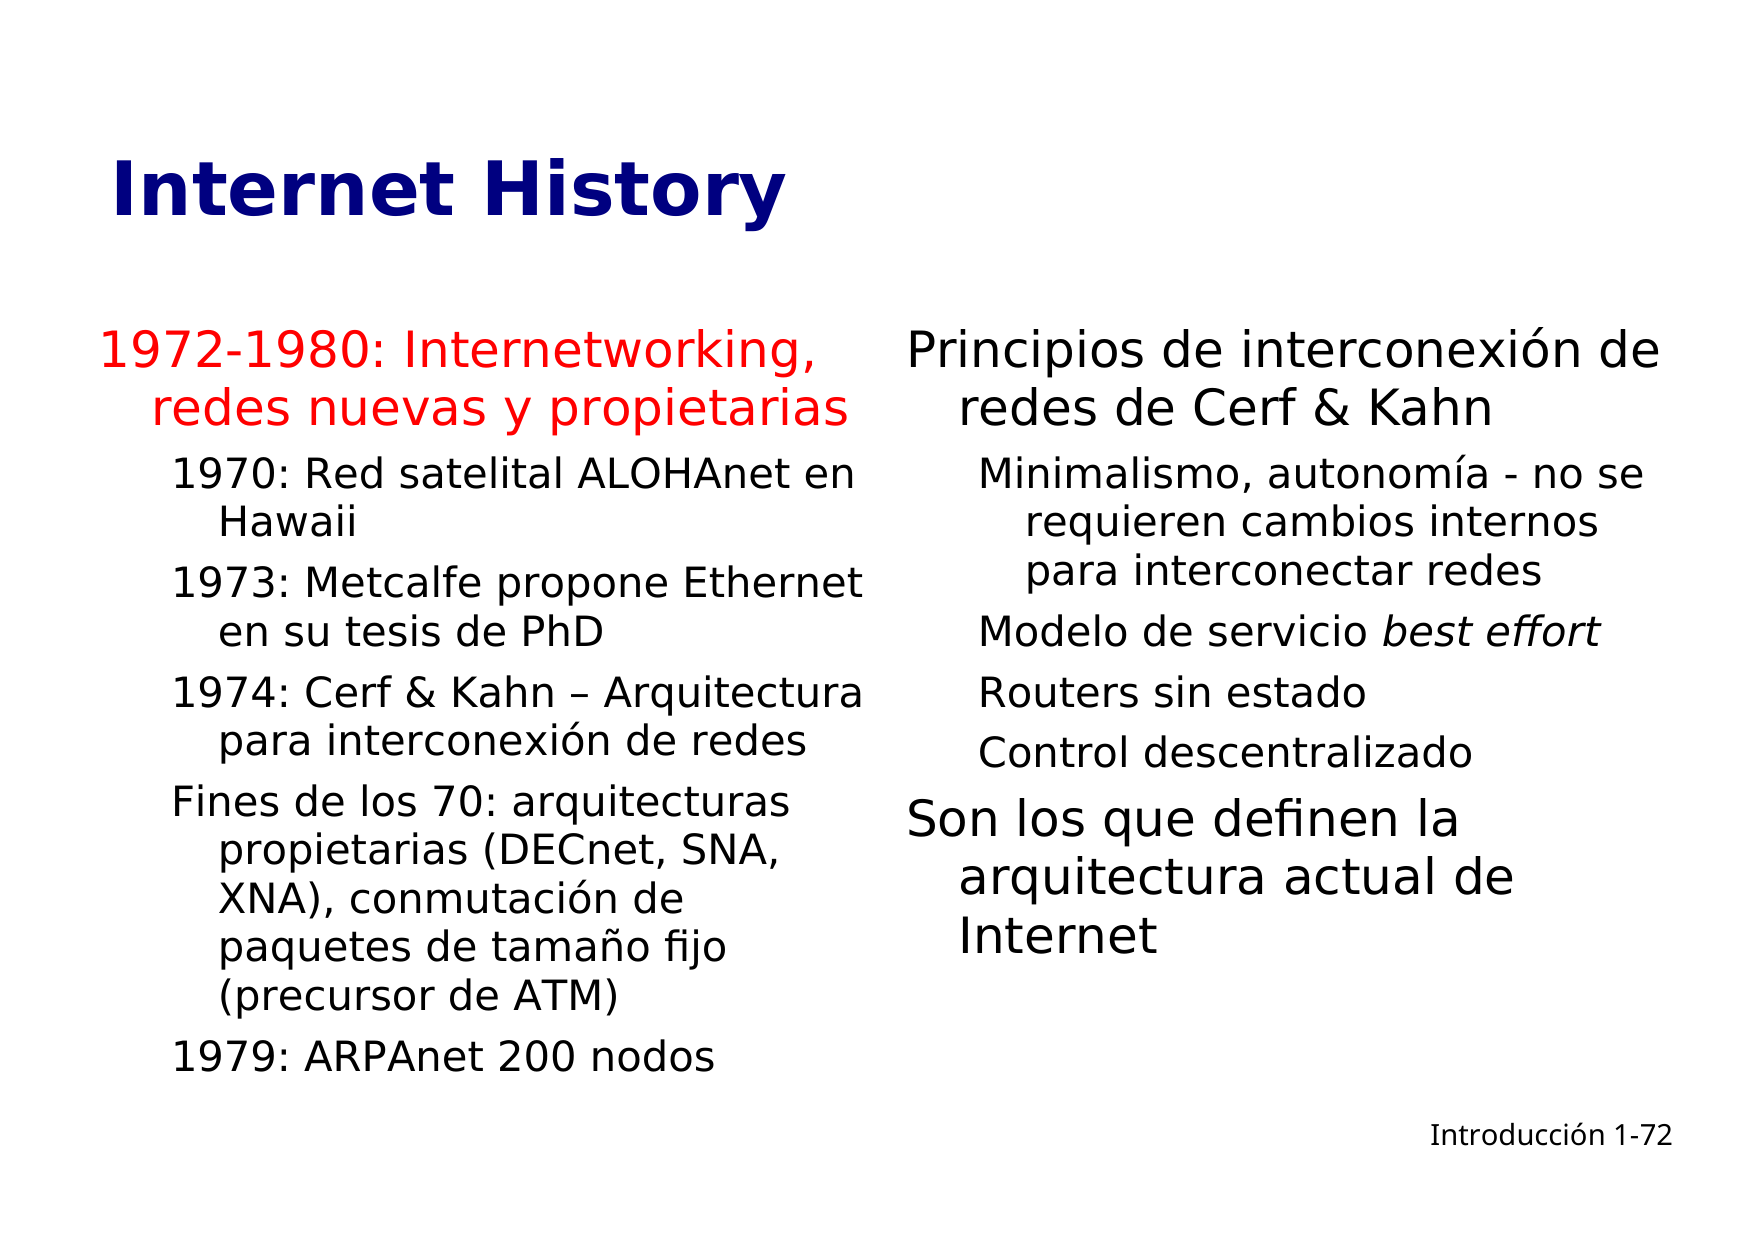

# Internet History
1972-1980: Internetworking, redes nuevas y propietarias
1970: Red satelital ALOHAnet en Hawaii
1973: Metcalfe propone Ethernet en su tesis de PhD
1974: Cerf & Kahn – Arquitectura para interconexión de redes
Fines de los 70: arquitecturas propietarias (DECnet, SNA, XNA), conmutación de paquetes de tamaño fijo (precursor de ATM)
1979: ARPAnet 200 nodos
Principios de interconexión de redes de Cerf & Kahn
Minimalismo, autonomía - no se requieren cambios internos para interconectar redes
Modelo de servicio best effort
Routers sin estado
Control descentralizado
Son los que definen la arquitectura actual de Internet